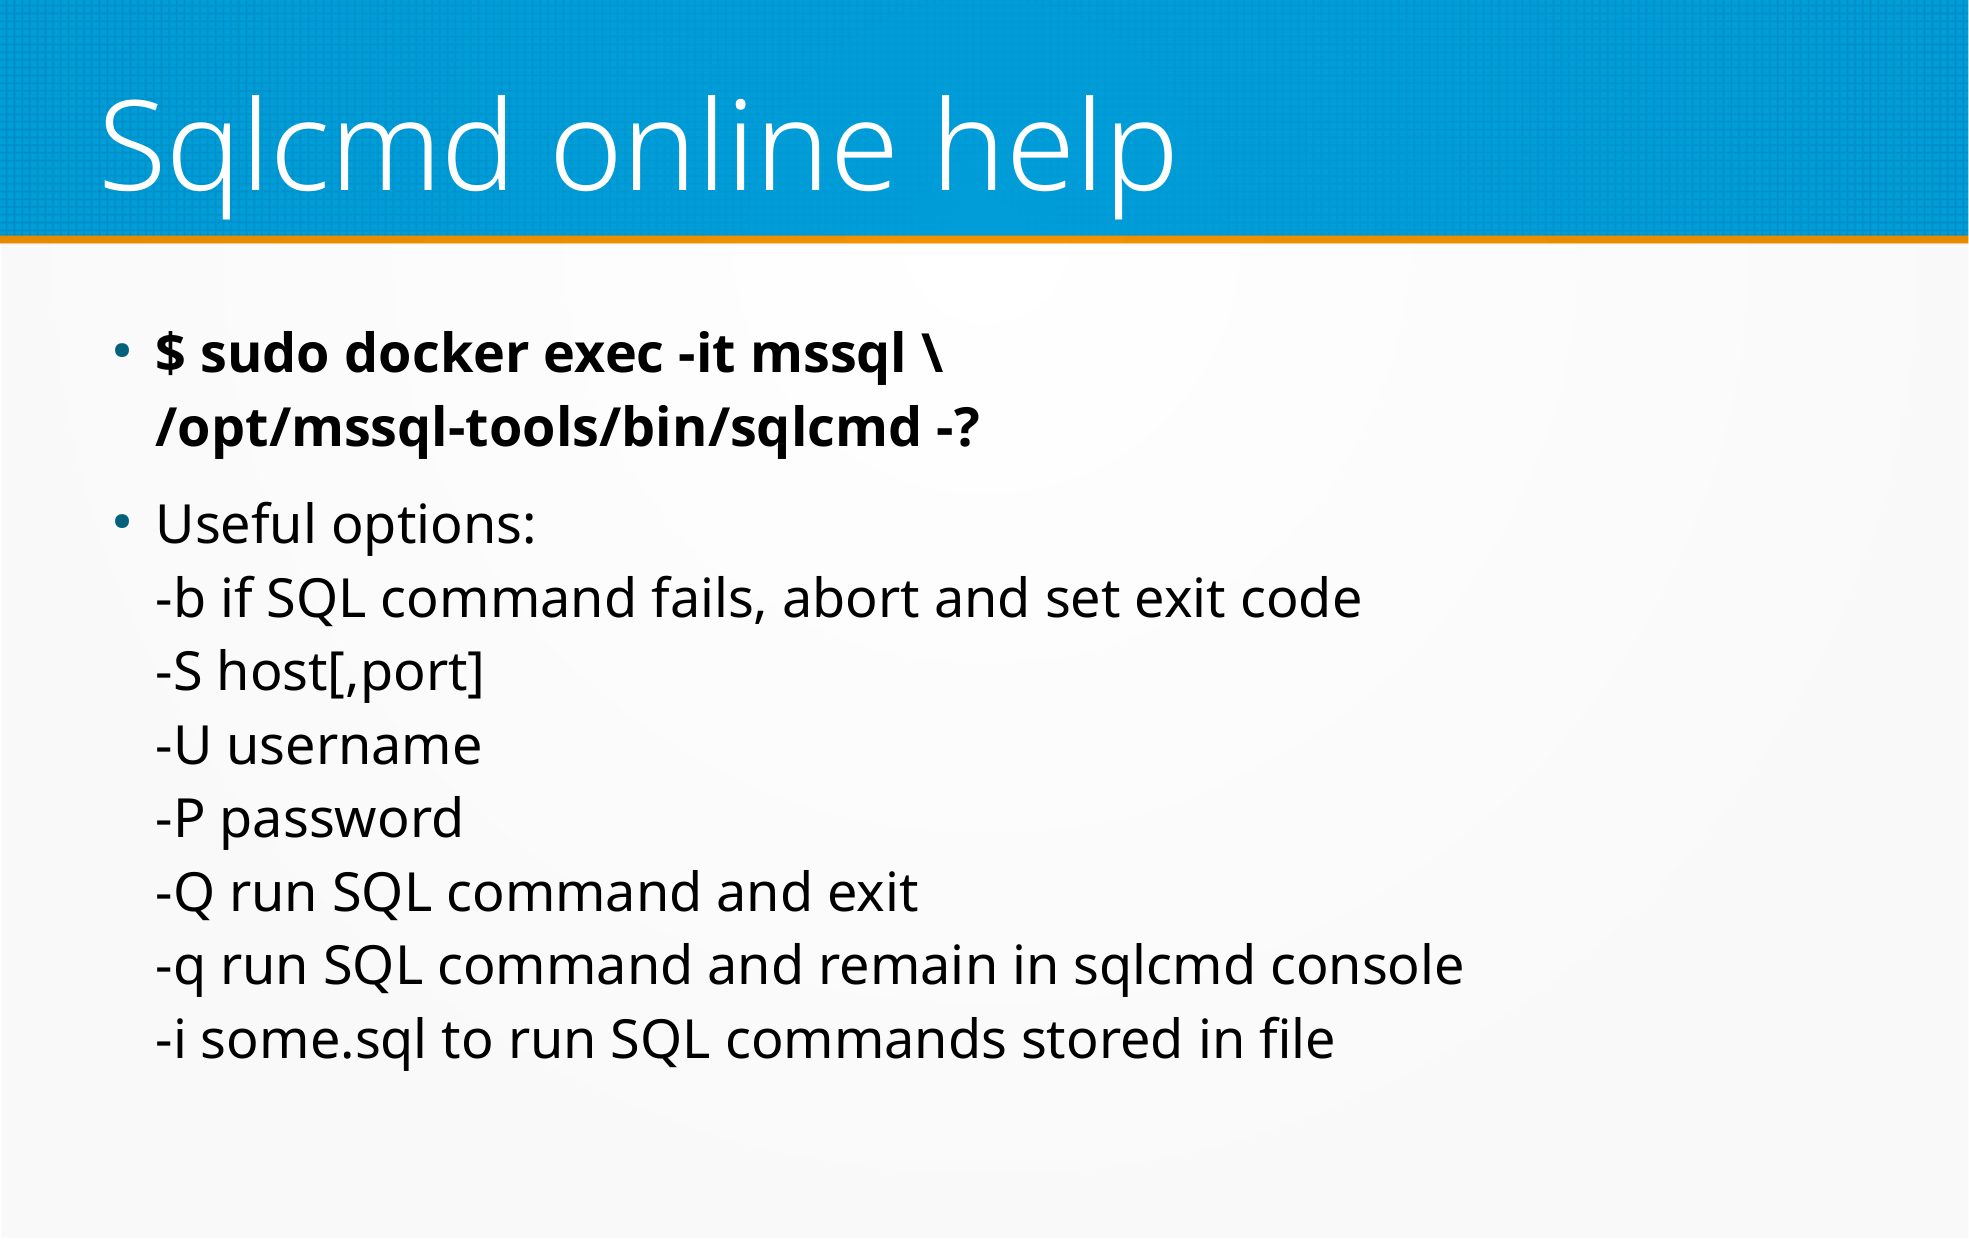

# Sqlcmd online help
$ sudo docker exec -it mssql \
/opt/mssql-tools/bin/sqlcmd -?
Useful options:
-b if SQL command fails, abort and set exit code
-S host[,port]
-U username
-P password
-Q run SQL command and exit
-q run SQL command and remain in sqlcmd console
-i some.sql to run SQL commands stored in file